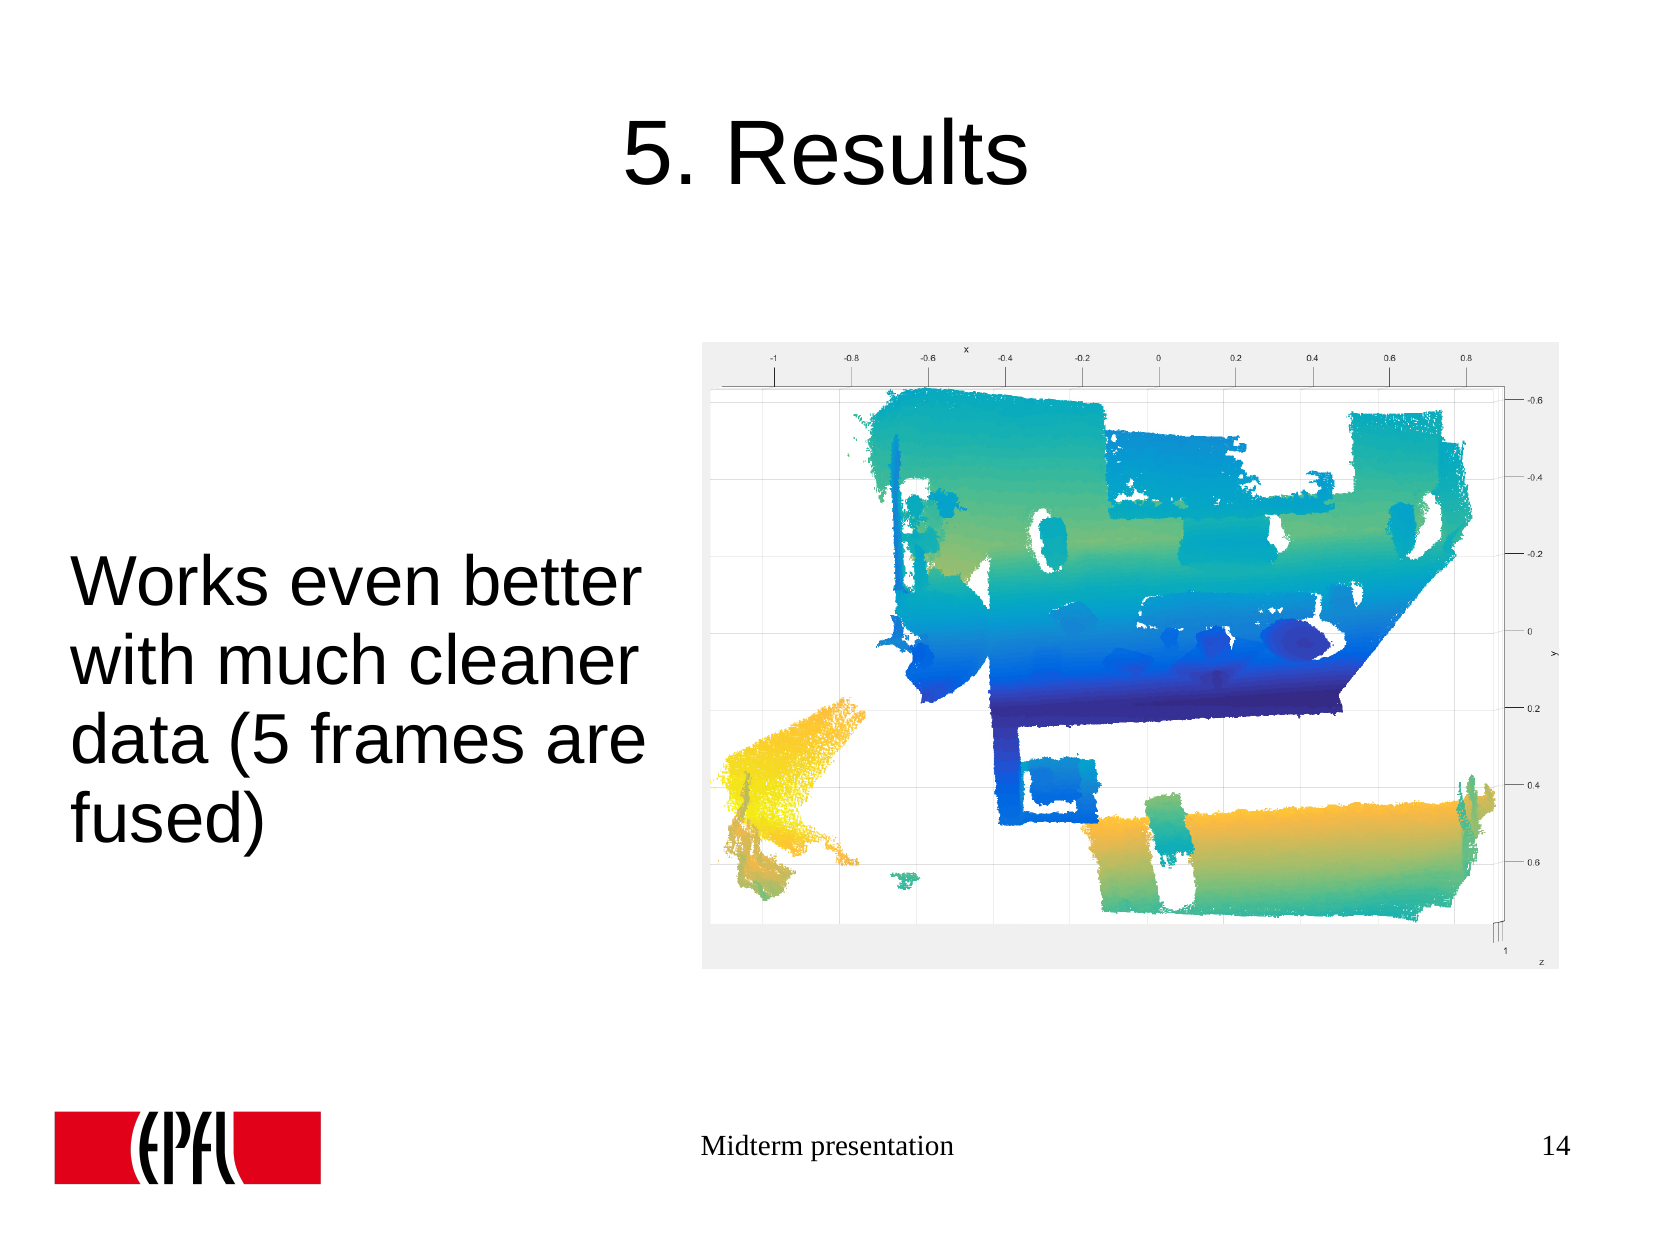

# 5. Results
Works even better with much cleaner data (5 frames are fused)
Midterm presentation
14